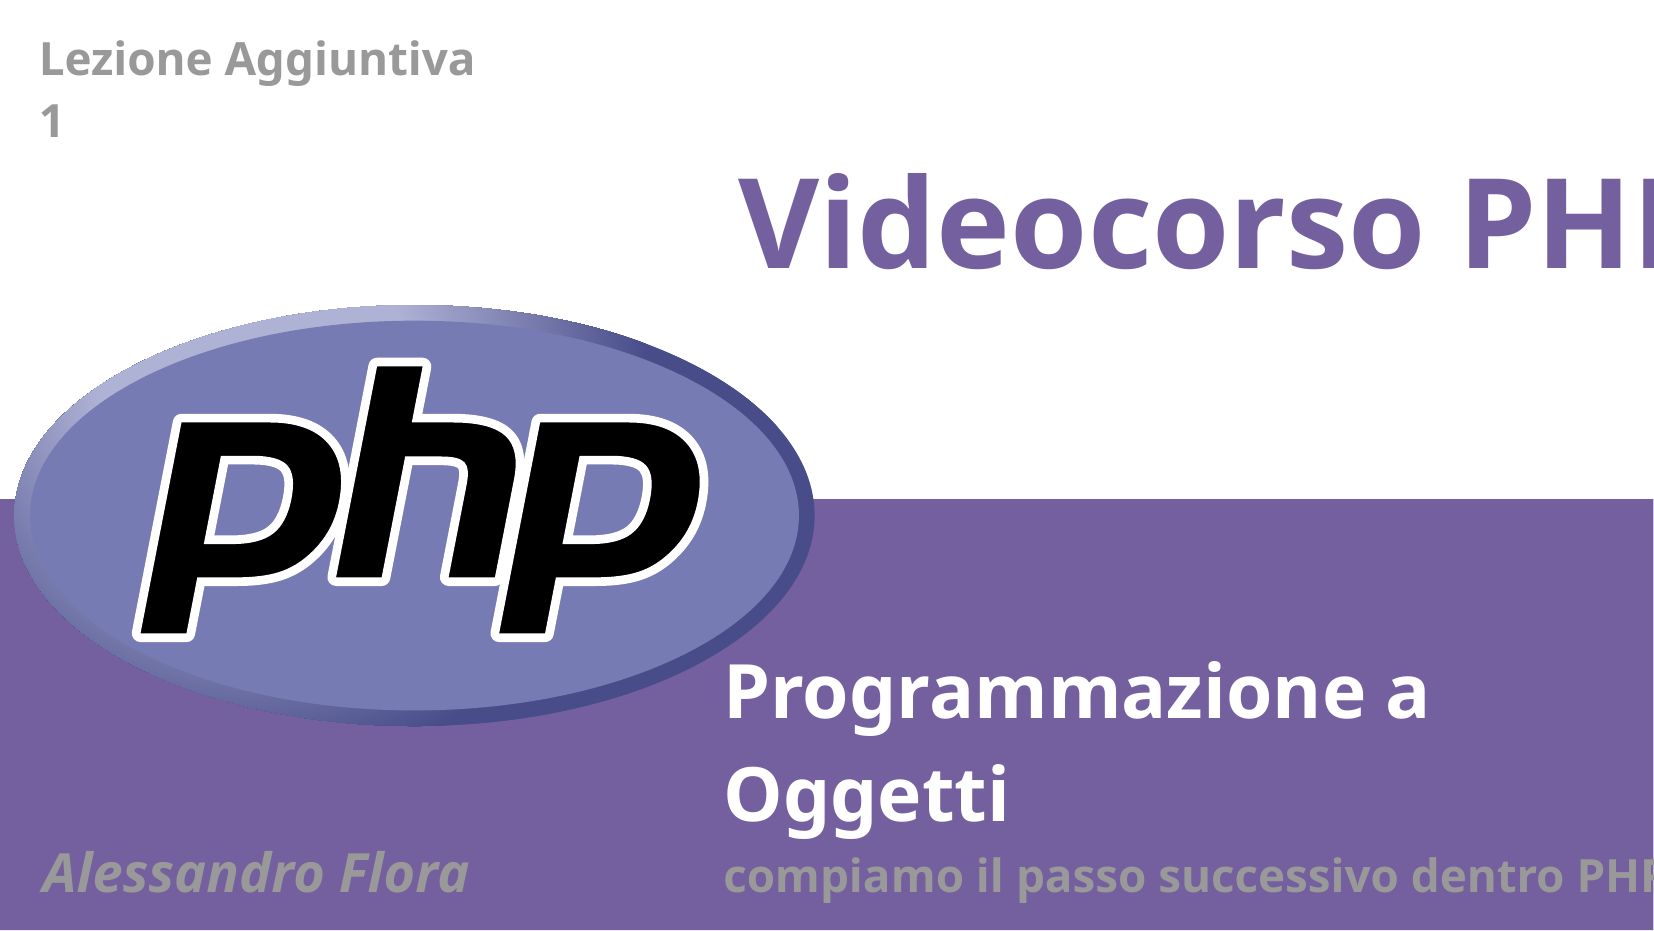

Lezione Aggiuntiva 1
Videocorso PHP
Programmazione a Oggetti
compiamo il passo successivo dentro PHP
Alessandro Flora